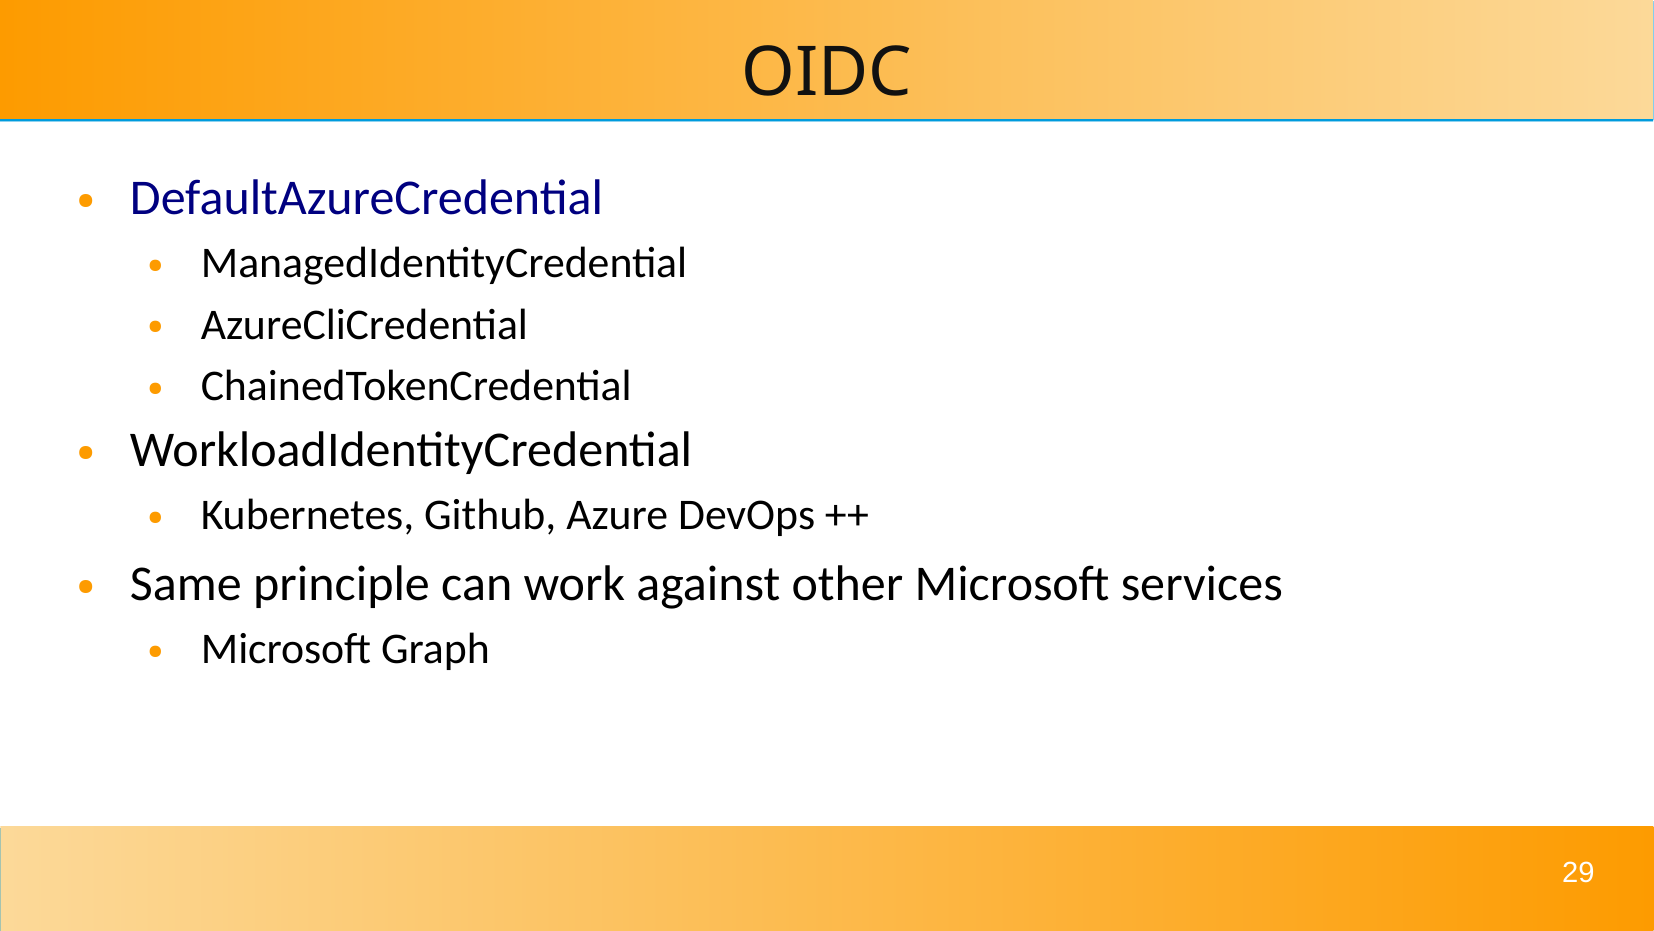

# OIDC
DefaultAzureCredential
ManagedIdentityCredential
AzureCliCredential
ChainedTokenCredential
WorkloadIdentityCredential
Kubernetes, Github, Azure DevOps ++
Same principle can work against other Microsoft services
Microsoft Graph
29